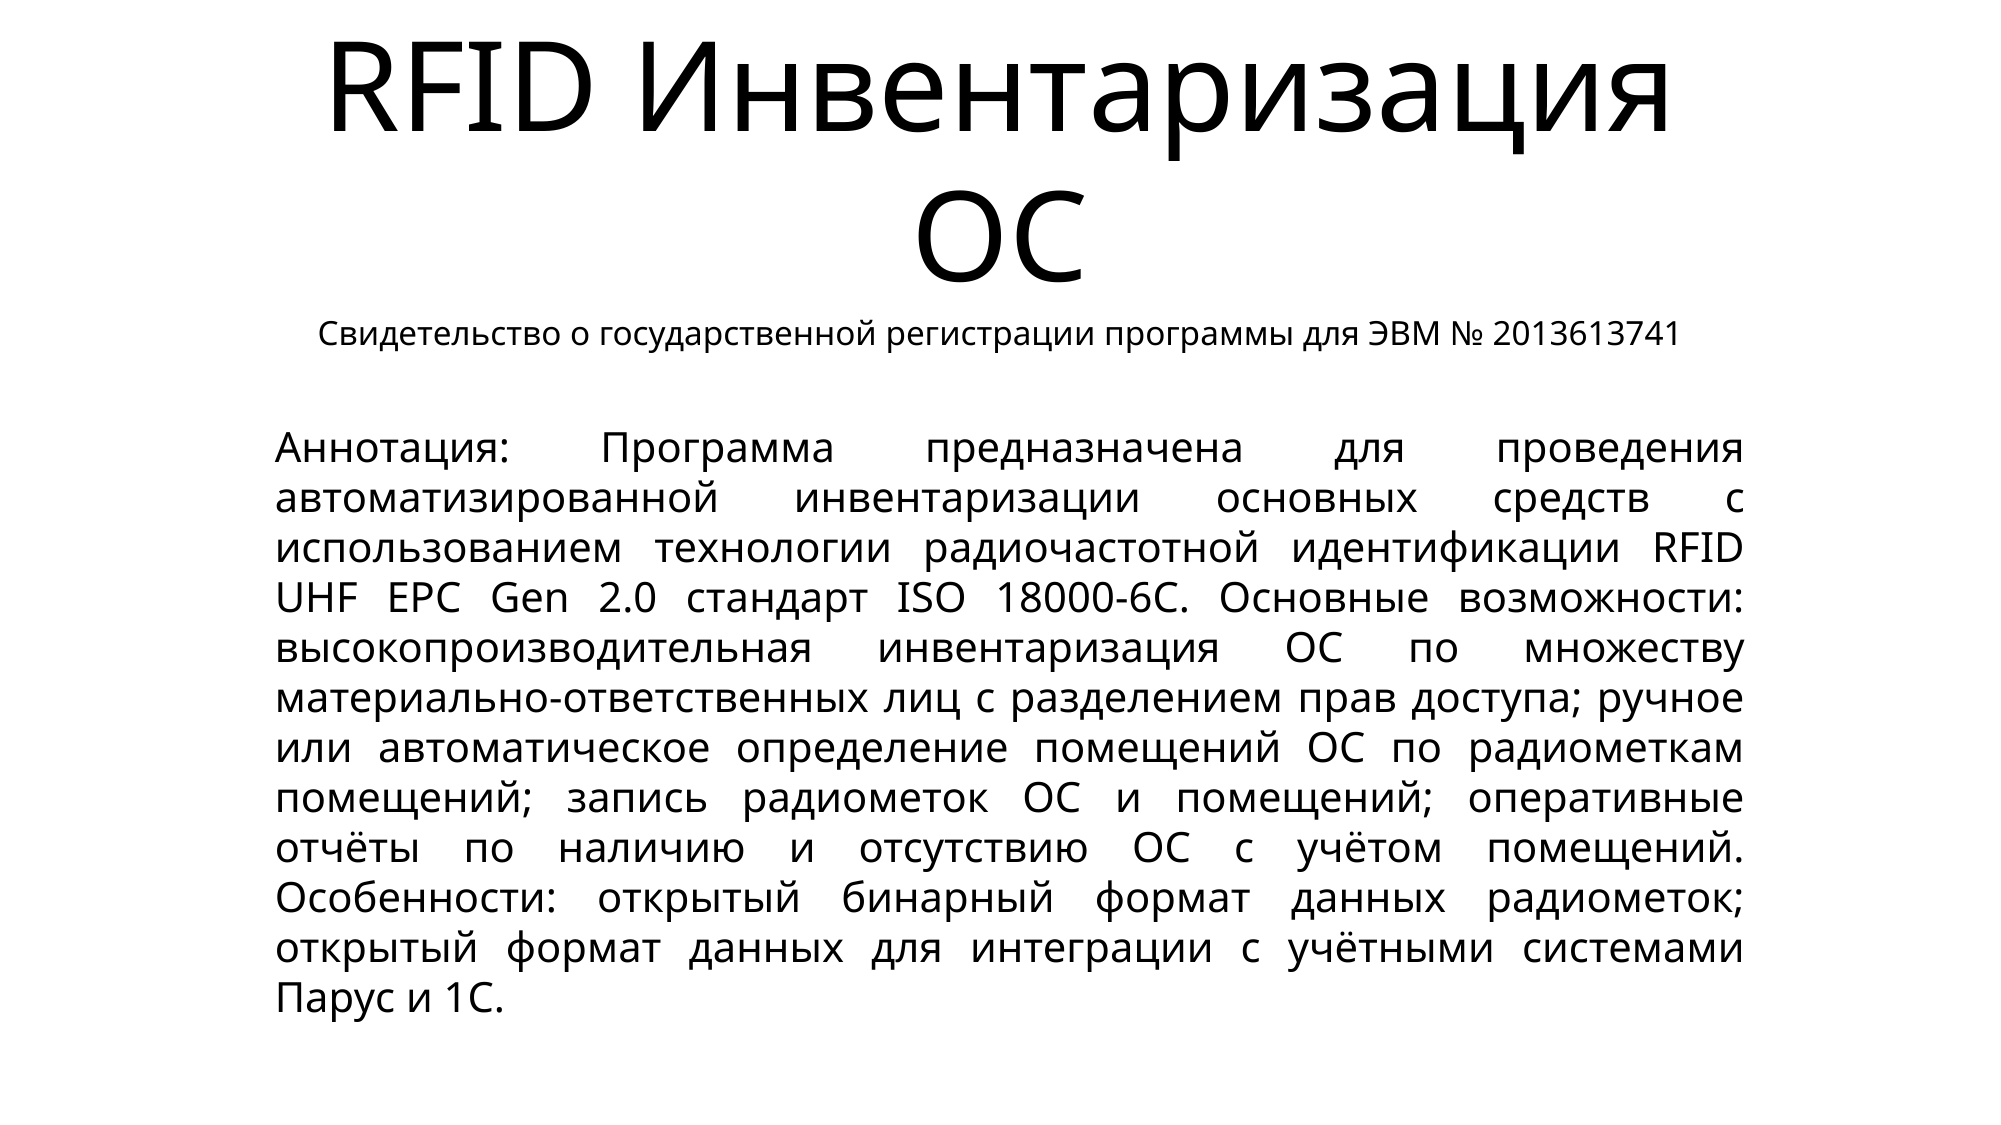

# RFID Инвентаризация ОС
Свидетельство о государственной регистрации программы для ЭВМ № 2013613741
Аннотация: Программа предназначена для проведения автоматизированной инвентаризации основных средств с использованием технологии радиочастотной идентификации RFID UHF EPC Gen 2.0 стандарт ISO 18000-6C. Основные возможности: высокопроизводительная инвентаризация ОС по множеству материально-ответственных лиц с разделением прав доступа; ручное или автоматическое определение помещений ОС по радиометкам помещений; запись радиометок ОС и помещений; оперативные отчёты по наличию и отсутствию ОС с учётом помещений. Особенности: открытый бинарный формат данных радиометок; открытый формат данных для интеграции с учётными системами Парус и 1С.